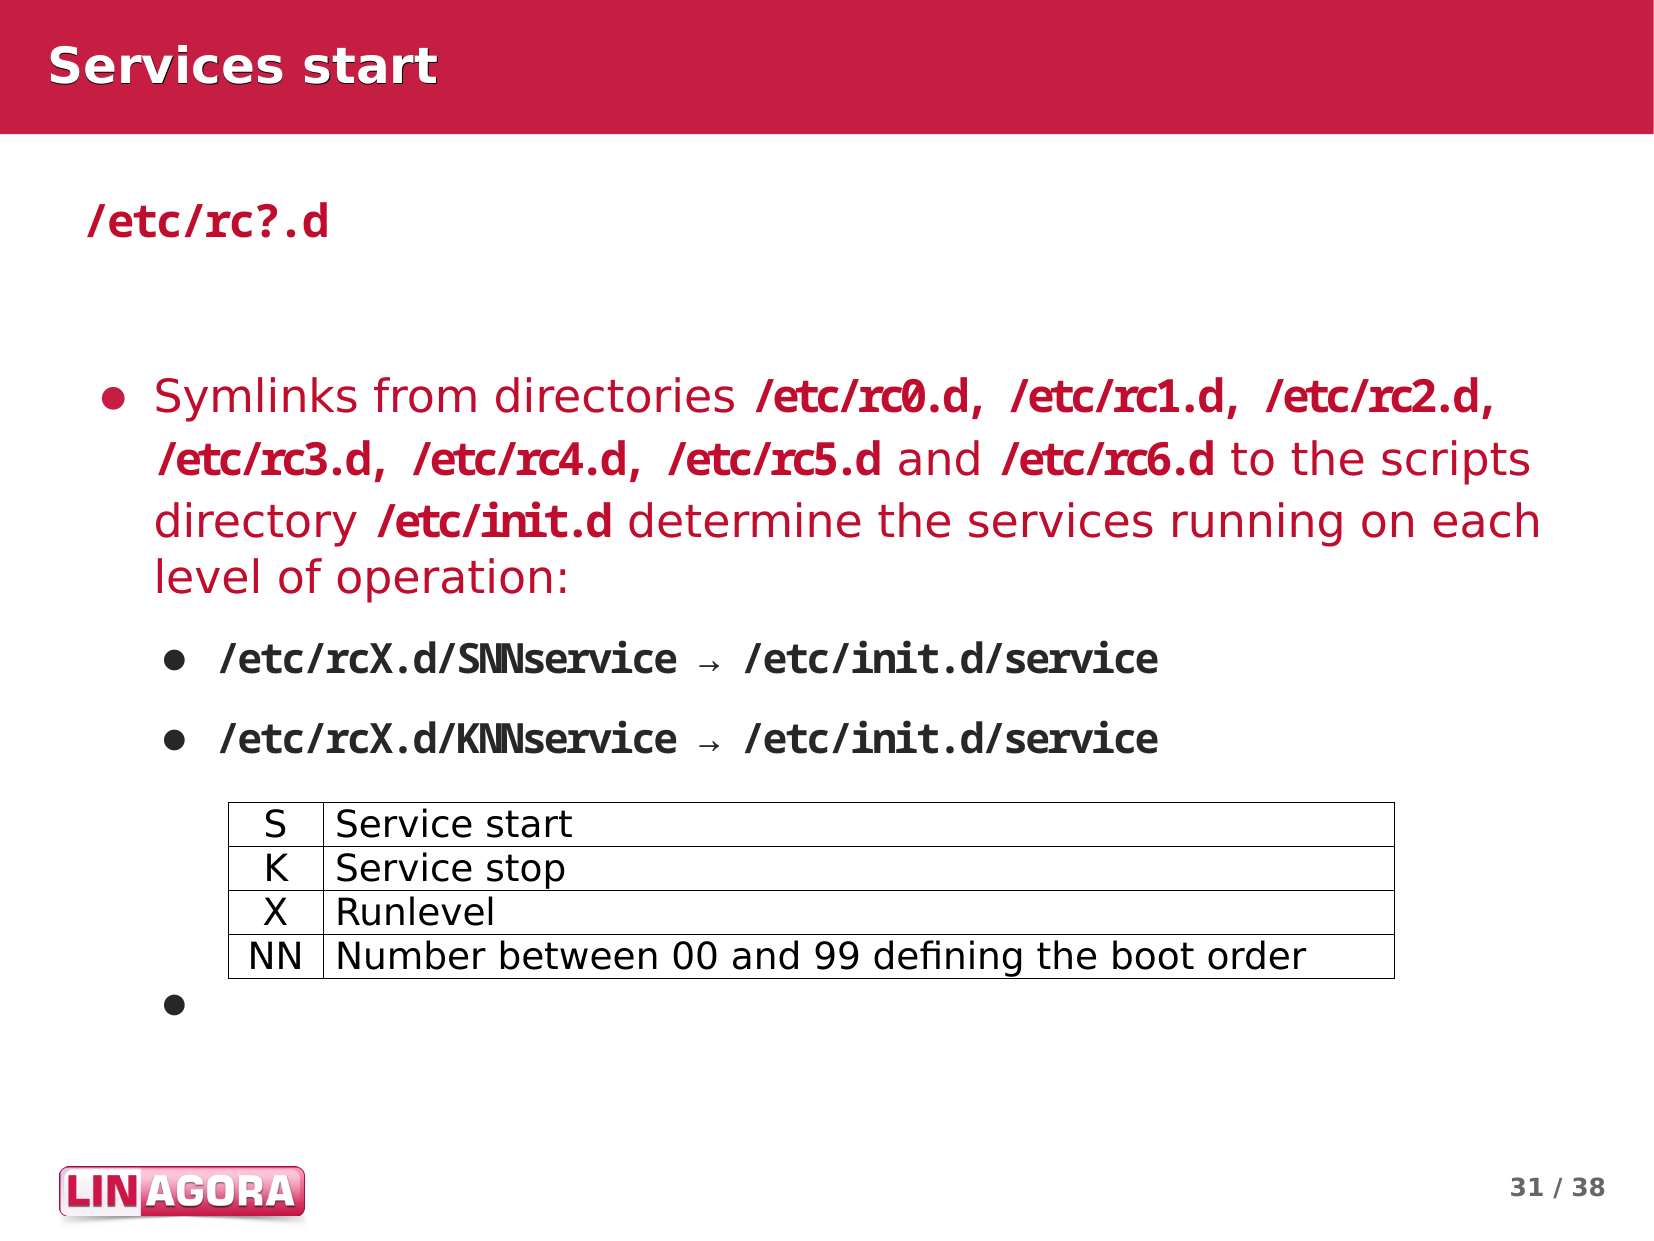

# Services start
/etc/rc?.d
Symlinks from directories /etc/rc0.d, /etc/rc1.d, /etc/rc2.d, /etc/rc3.d, /etc/rc4.d, /etc/rc5.d and /etc/rc6.d to the scripts directory /etc/init.d determine the services running on each level of operation:
/etc/rcX.d/SNNservice → /etc/init.d/service
/etc/rcX.d/KNNservice → /etc/init.d/service
| S | Service start |
| --- | --- |
| K | Service stop |
| X | Runlevel |
| NN | Number between 00 and 99 defining the boot order |